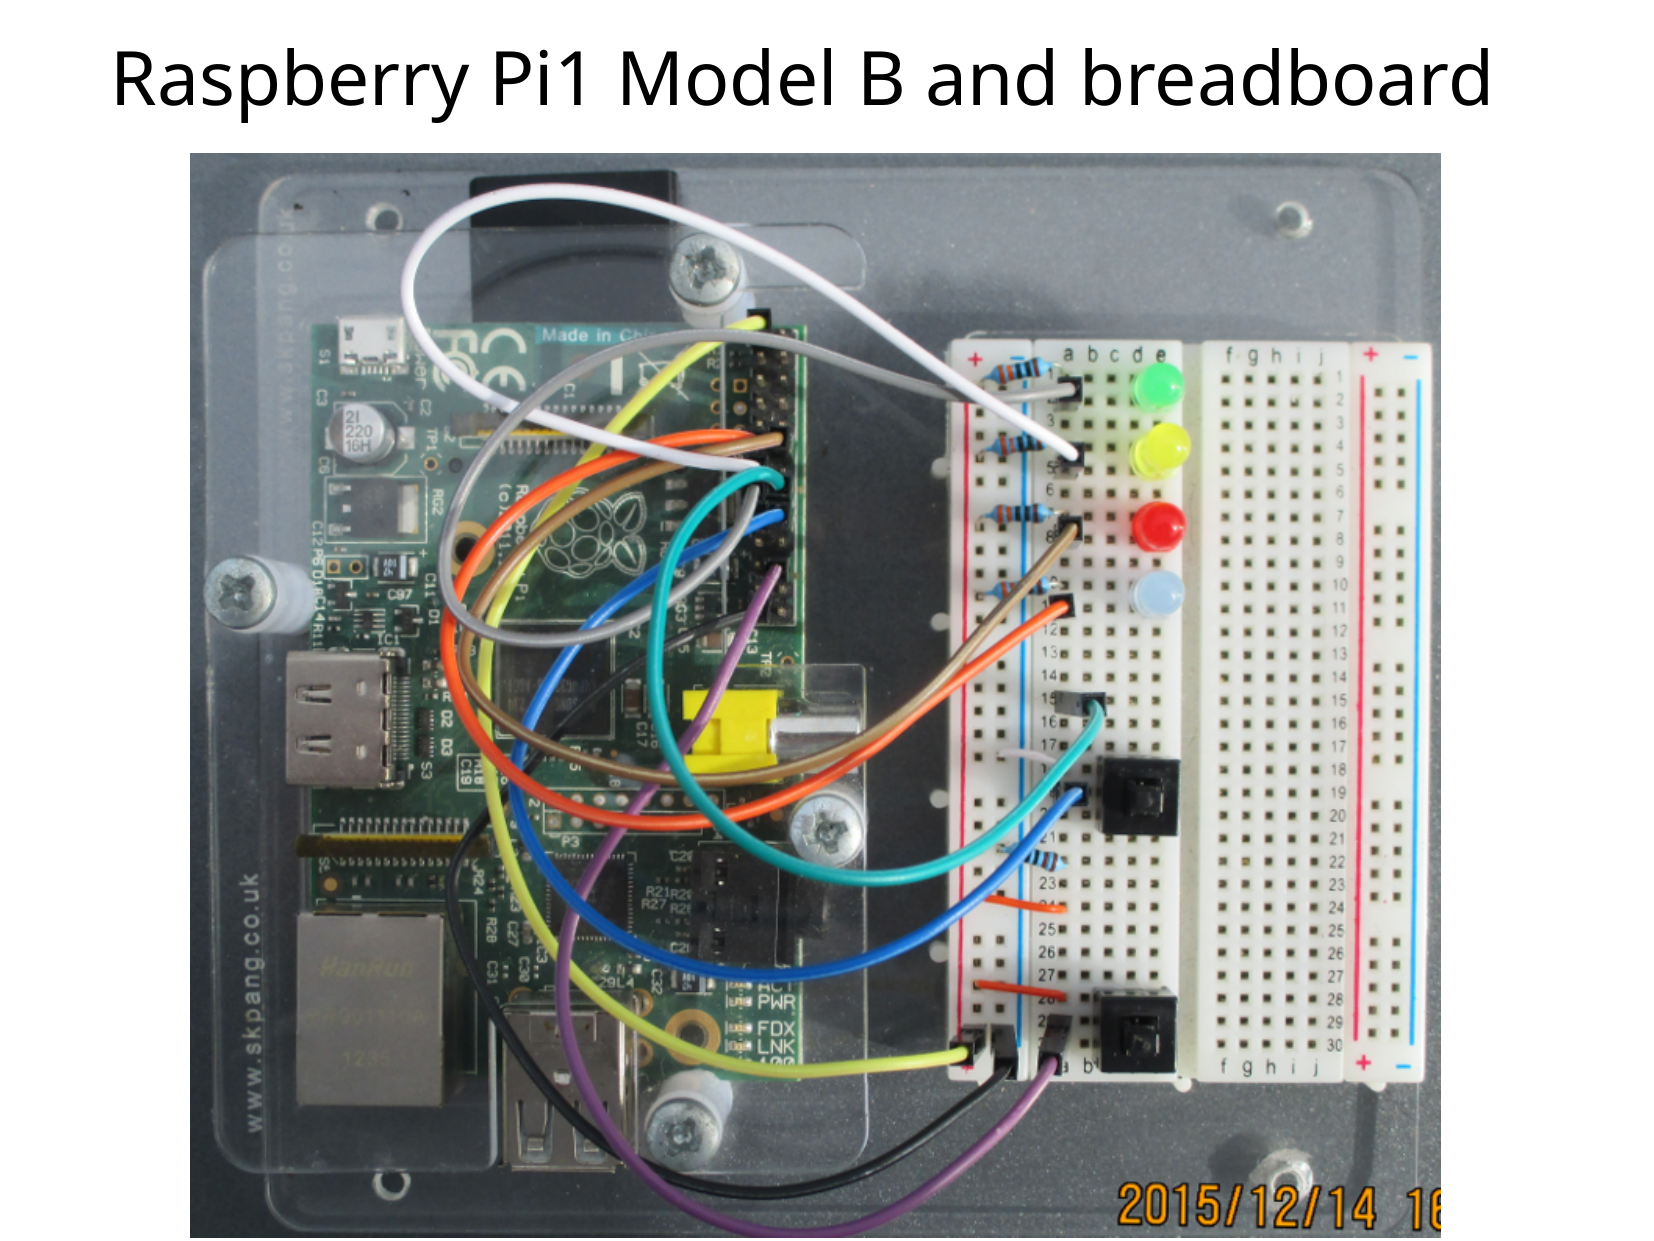

# Raspberry Pi1 Model B and breadboard